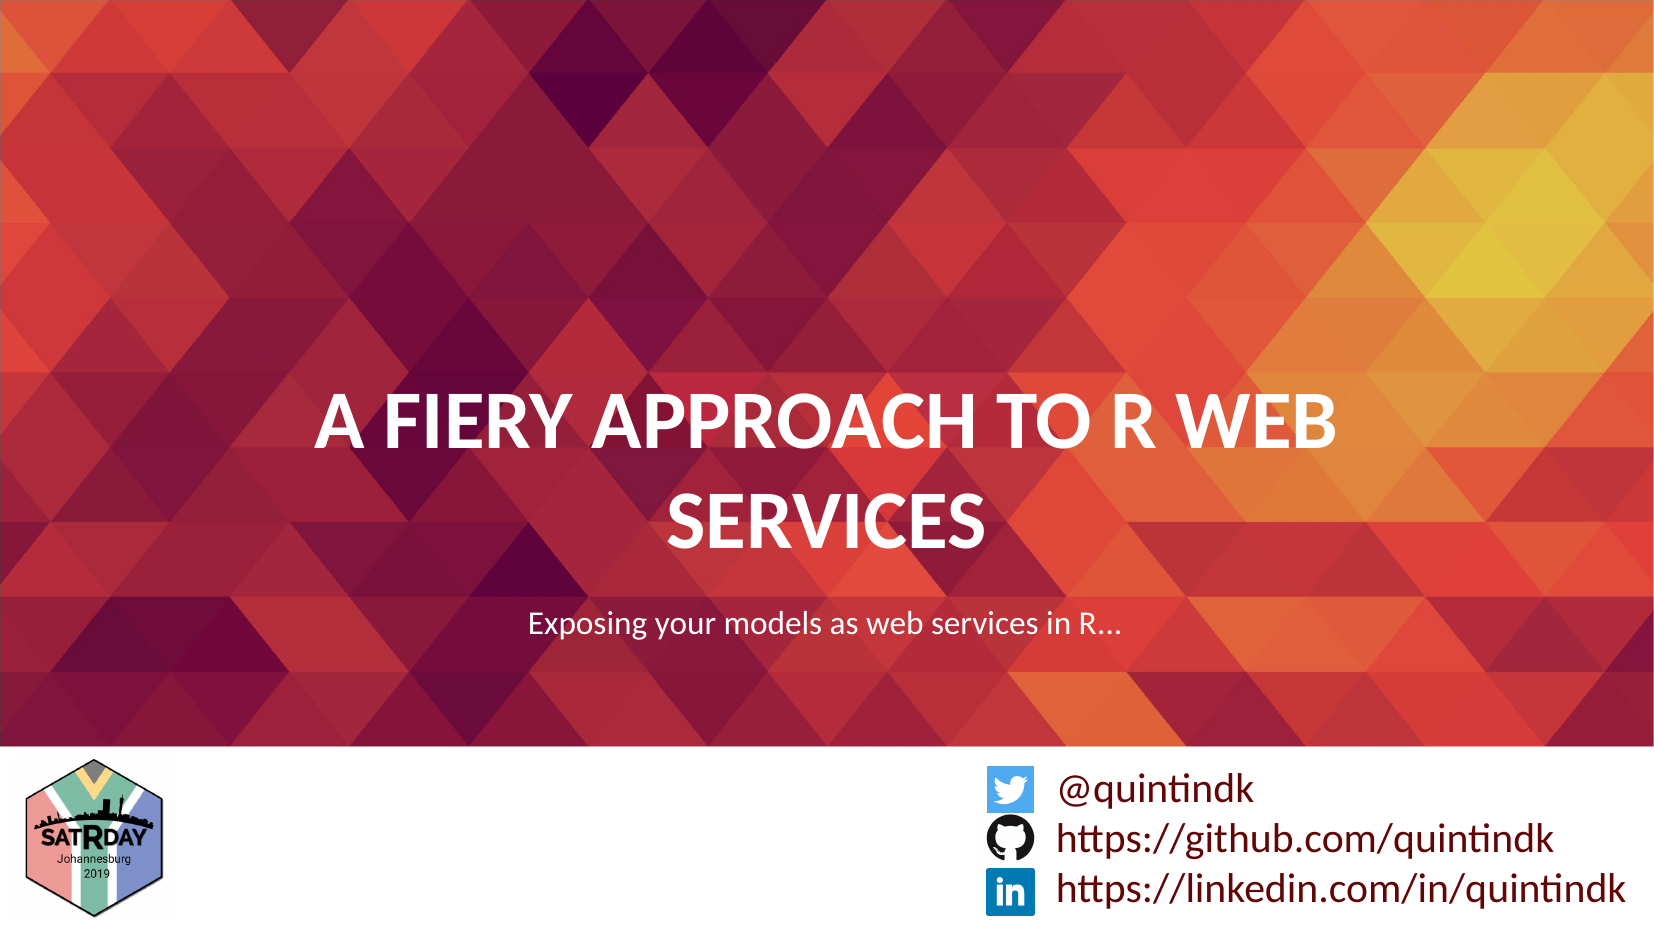

# A fiery approach to r web services
Exposing your models as web services in R...
@quintindk
https://github.com/quintindk
https://linkedin.com/in/quintindk